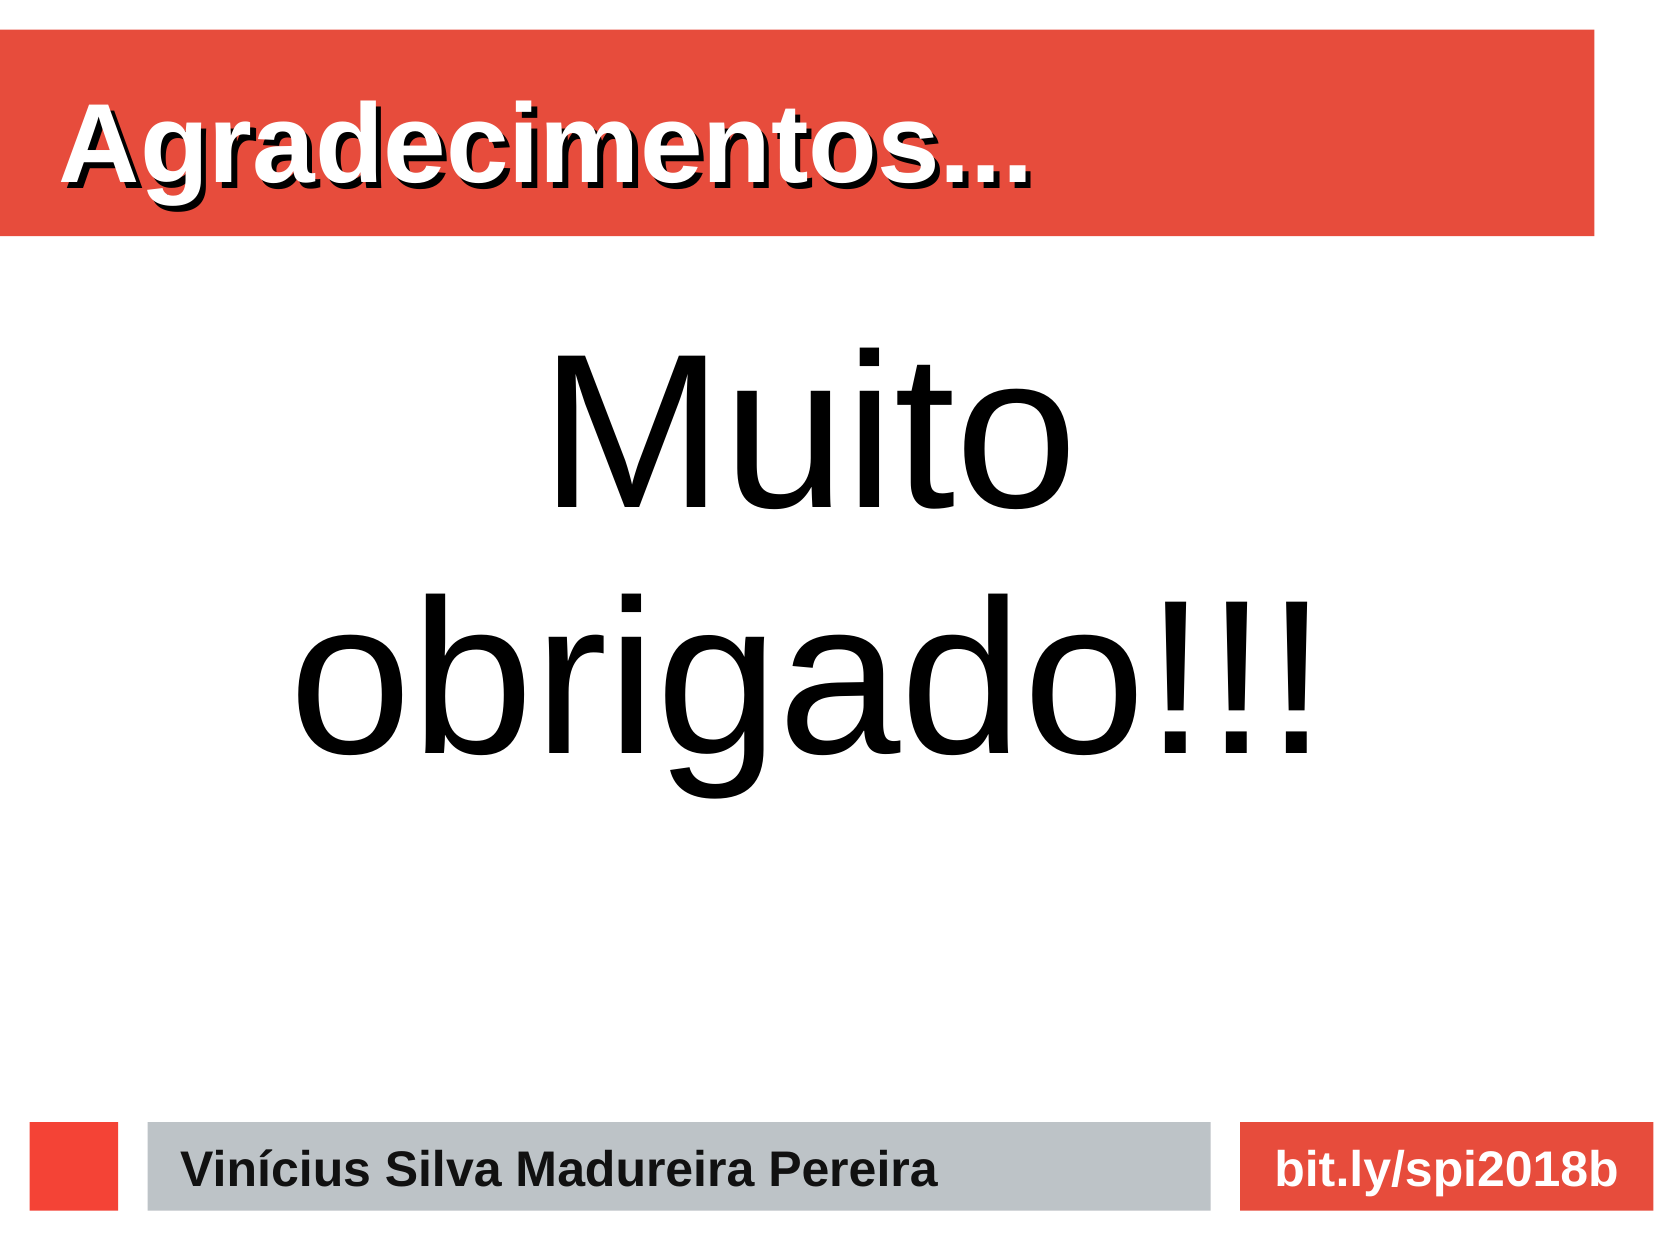

# Agradecimentos...
Muito obrigado!!!
Vinícius Silva Madureira Pereira
bit.ly/spi2018b